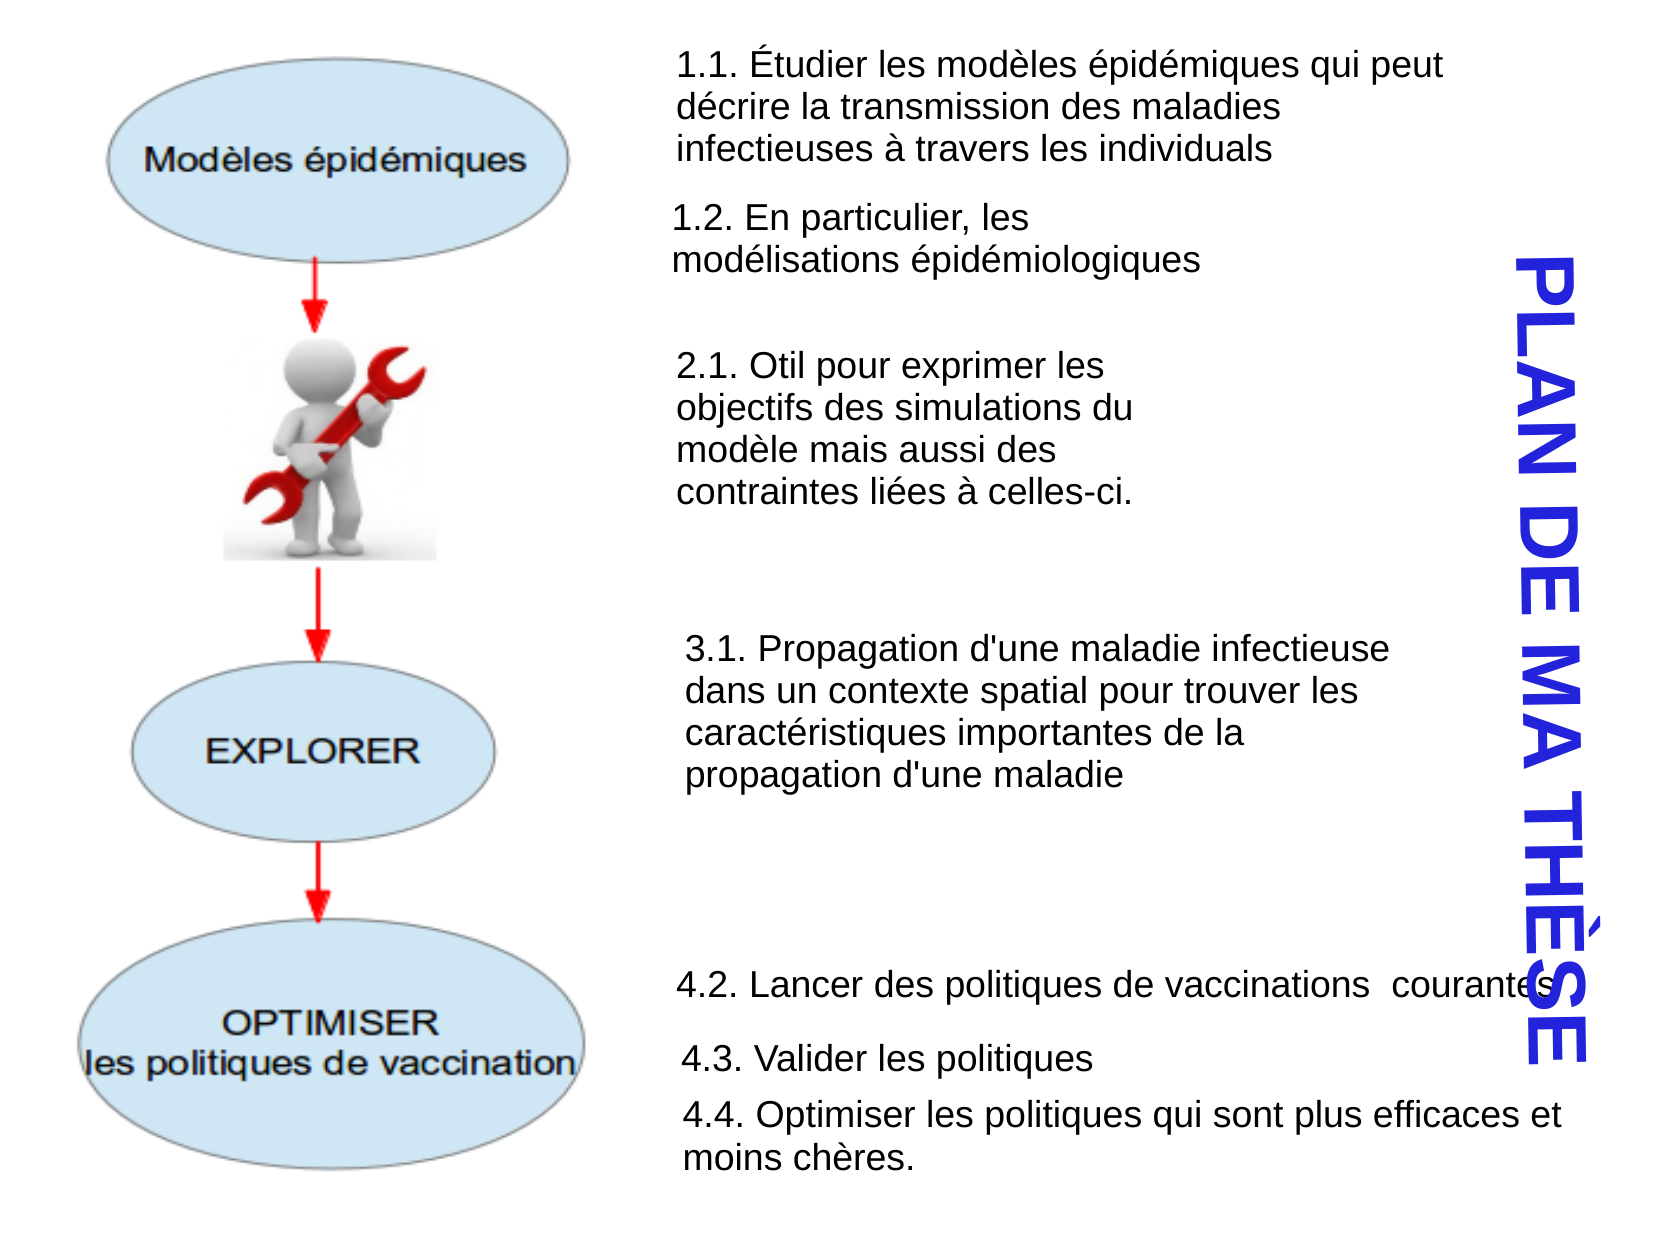

1.1. Étudier les modèles épidémiques qui peut décrire la transmission des maladies infectieuses à travers les individuals
1.2. En particulier, les modélisations épidémiologiques
2.1. Otil pour exprimer les objectifs des simulations du modèle mais aussi des contraintes liées à celles-ci.
PLAN DE MA THÈSE
3.1. Propagation d'une maladie infectieuse
dans un contexte spatial pour trouver les caractéristiques importantes de la propagation d'une maladie
4.2. Lancer des politiques de vaccinations courantes
4.3. Valider les politiques
4.4. Optimiser les politiques qui sont plus efficaces et moins chères.